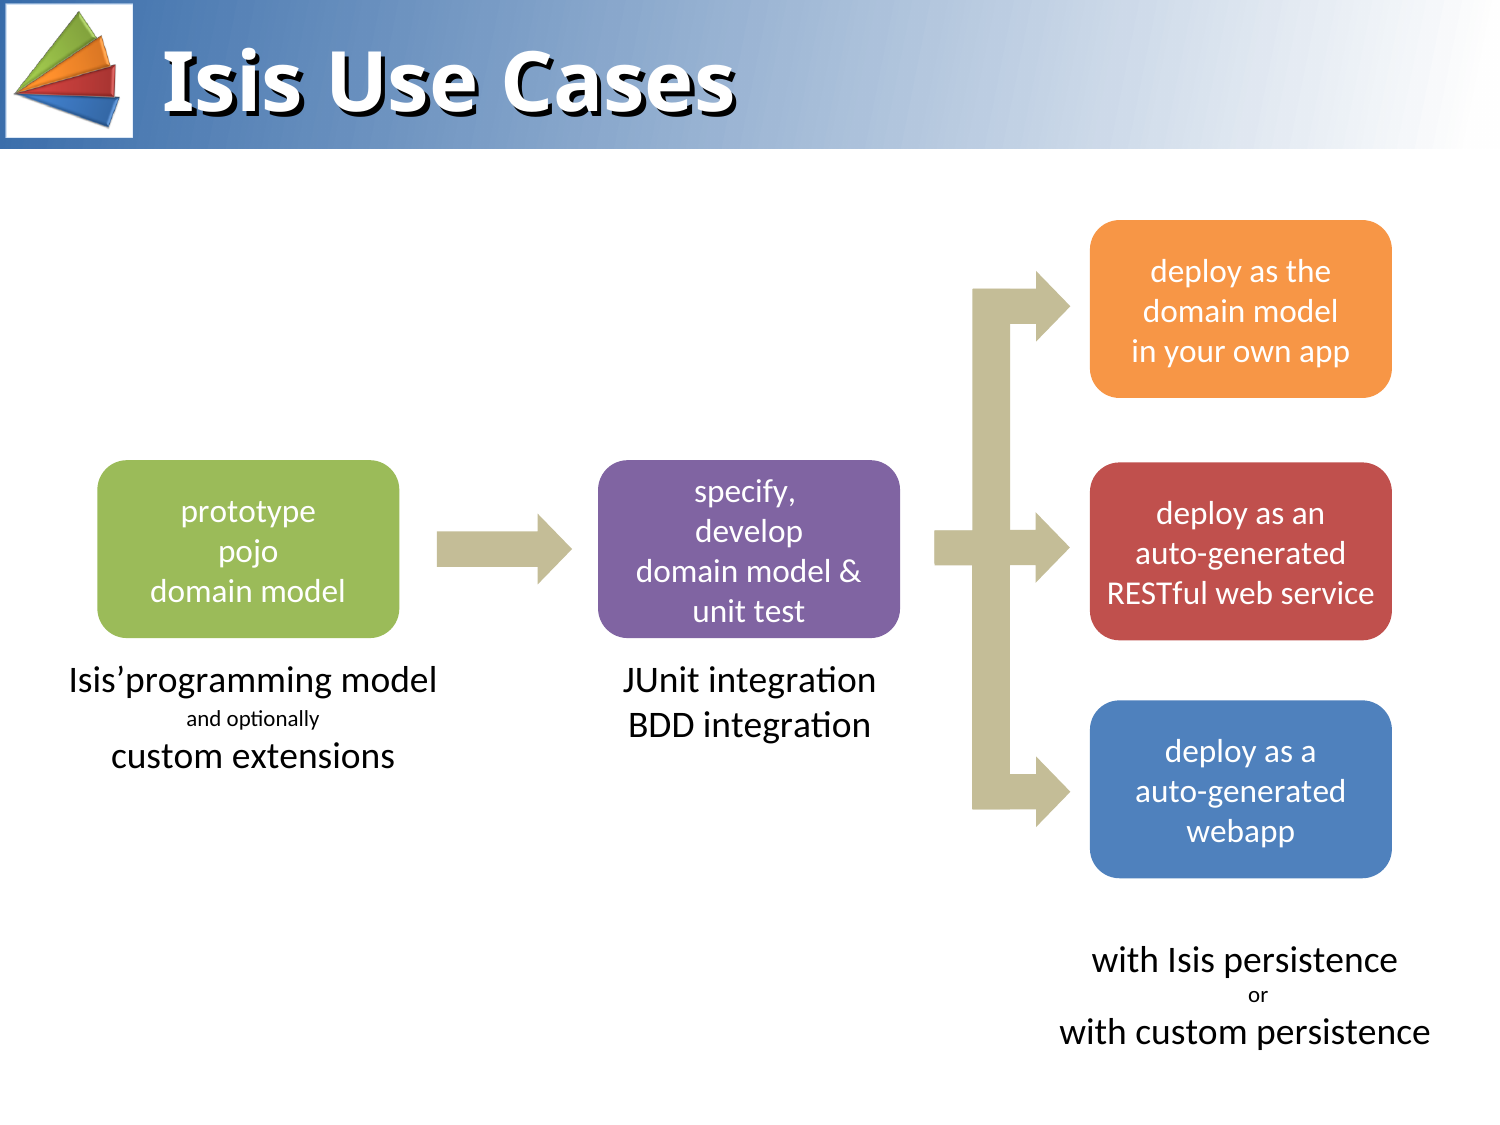

# Isis Use Cases
deploy as the
domain model
in your own app
prototype
pojo
domain model
specify,
develop
domain model &
unit test
deploy as an
auto-generated
RESTful web service
Isis’programming model
and optionally
custom extensions
JUnit integration
BDD integration
deploy as a
auto-generated
webapp
with Isis persistence
 or
with custom persistence